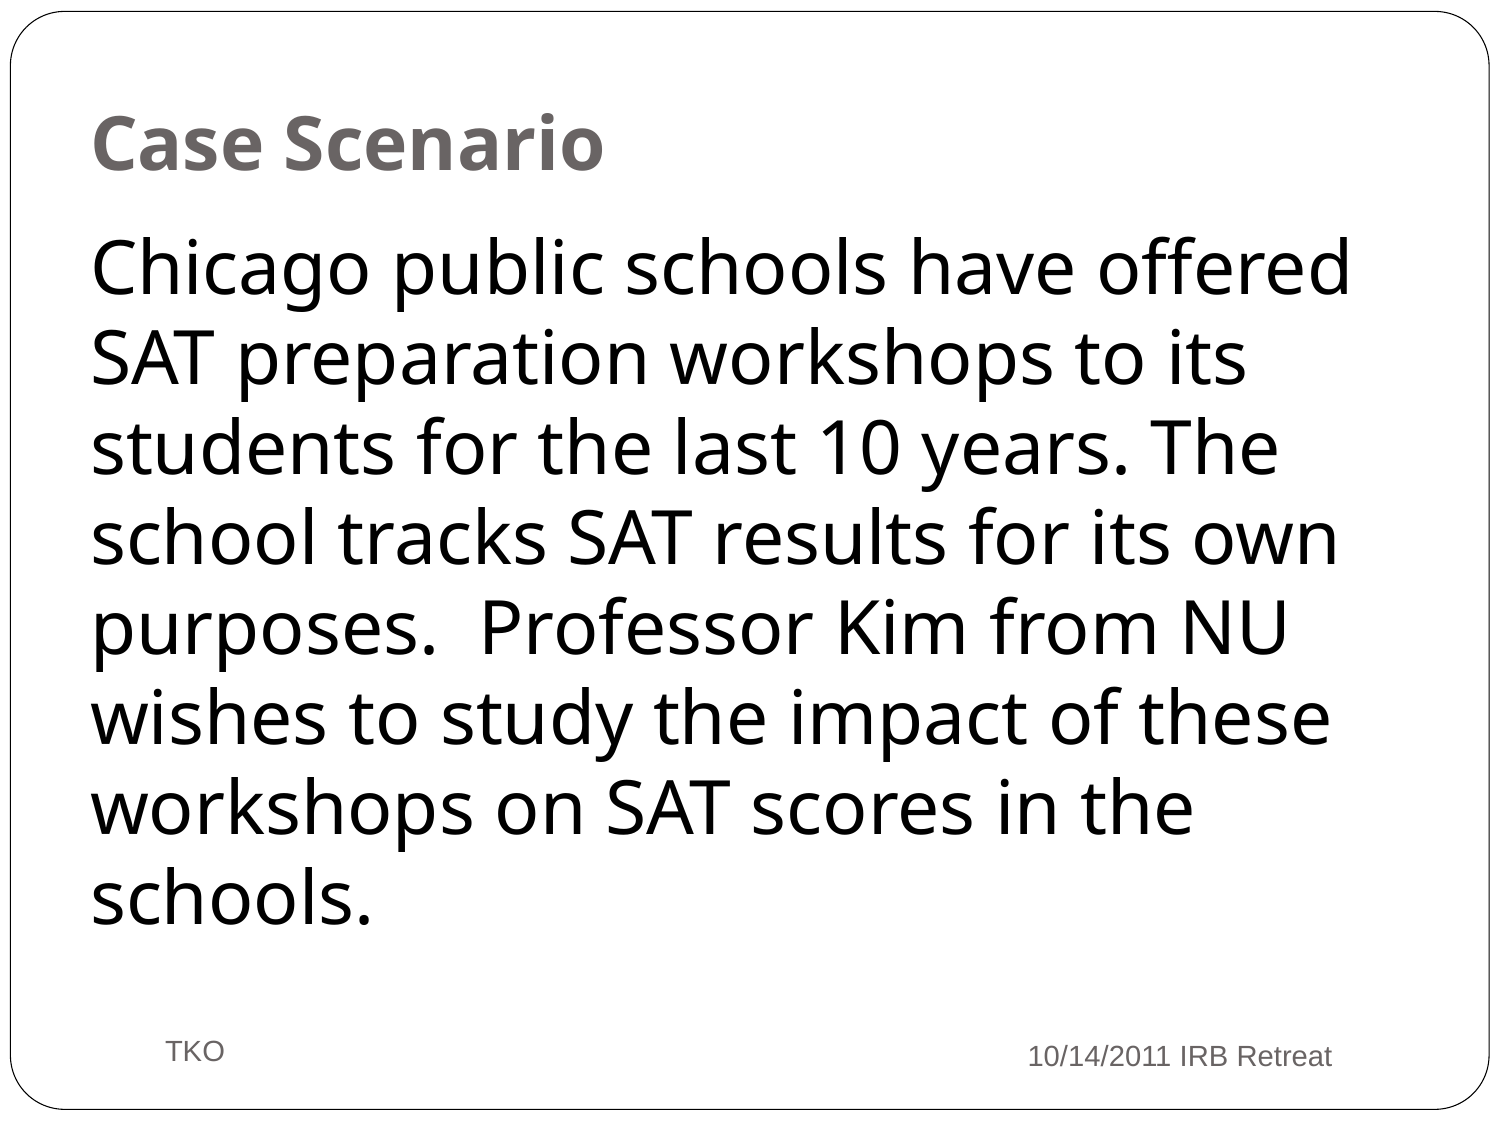

# Case Scenario
Chicago public schools have offered SAT preparation workshops to its students for the last 10 years. The school tracks SAT results for its own purposes. Professor Kim from NU wishes to study the impact of these workshops on SAT scores in the schools.
TKO
10/14/2011 IRB Retreat